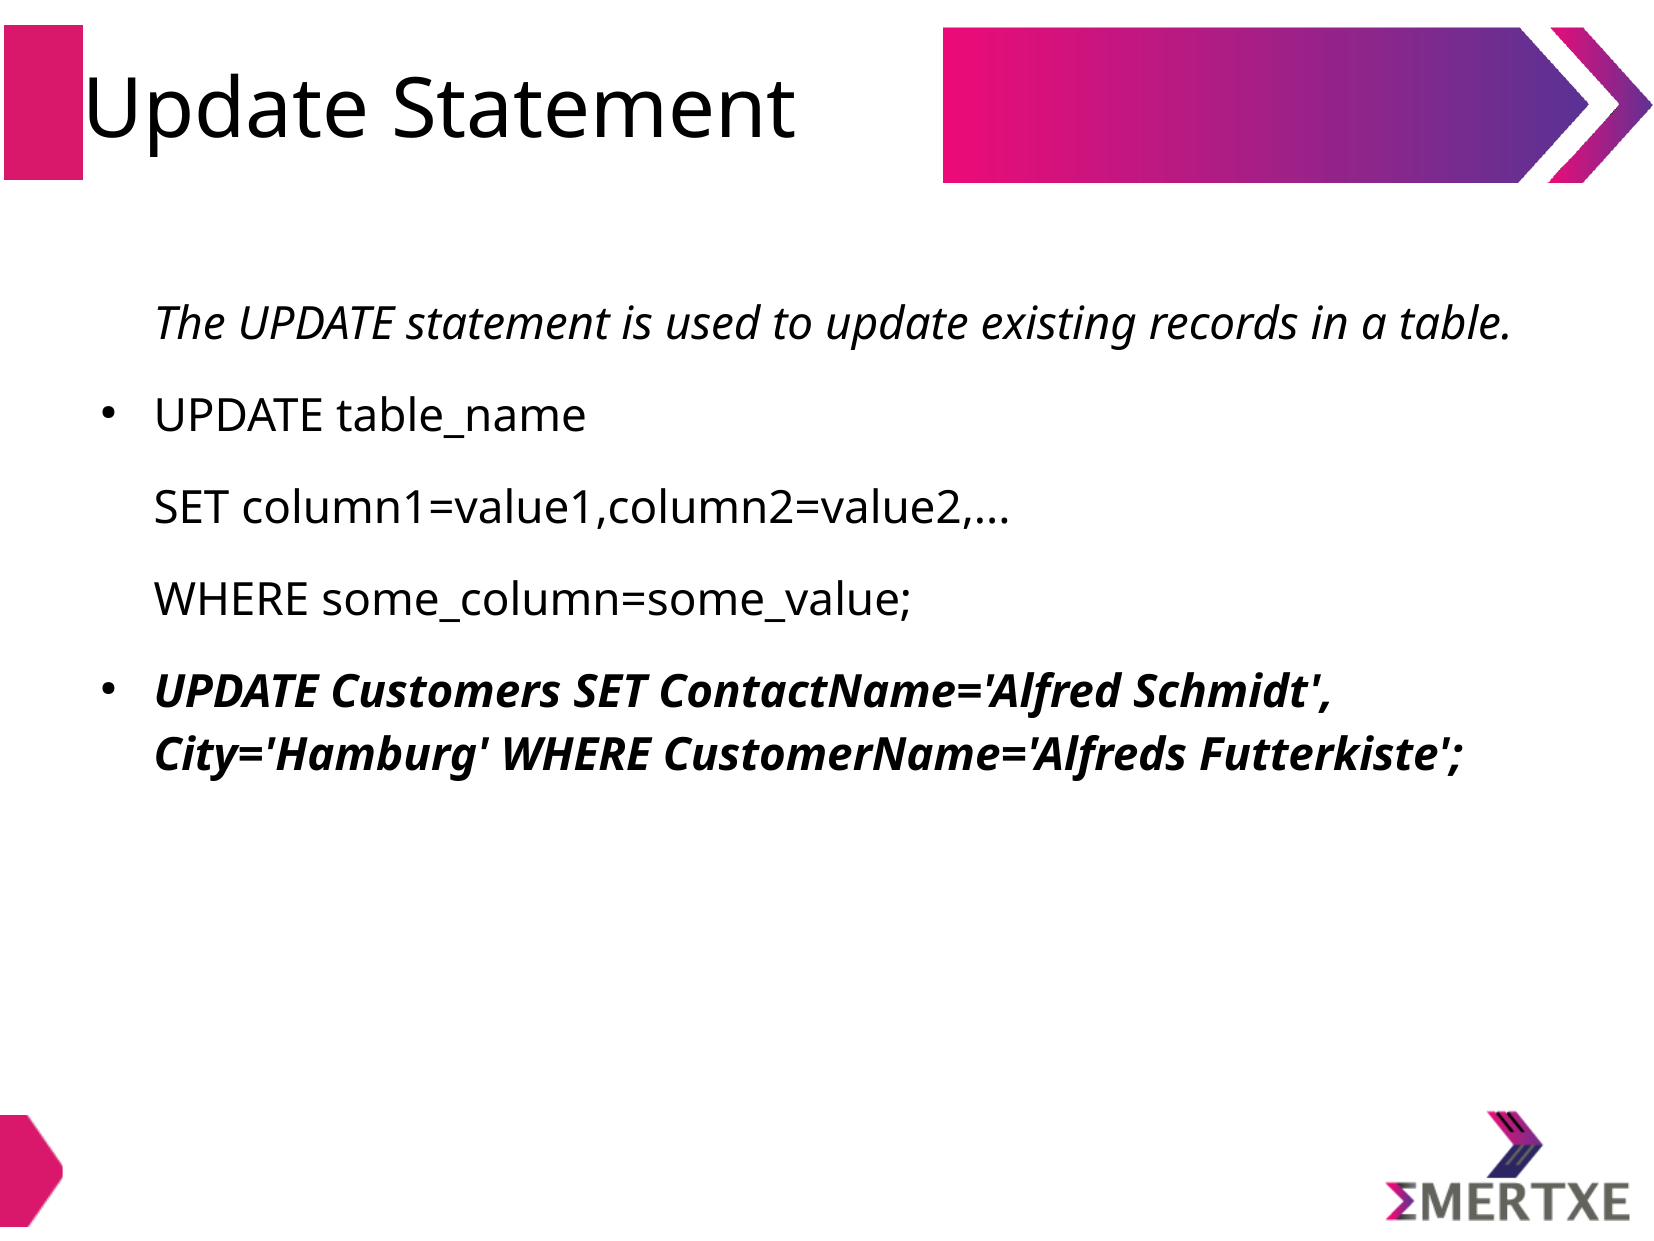

# Update Statement
The UPDATE statement is used to update existing records in a table.
UPDATE table_name
SET column1=value1,column2=value2,...
WHERE some_column=some_value;
UPDATE Customers SET ContactName='Alfred Schmidt', City='Hamburg' WHERE CustomerName='Alfreds Futterkiste';